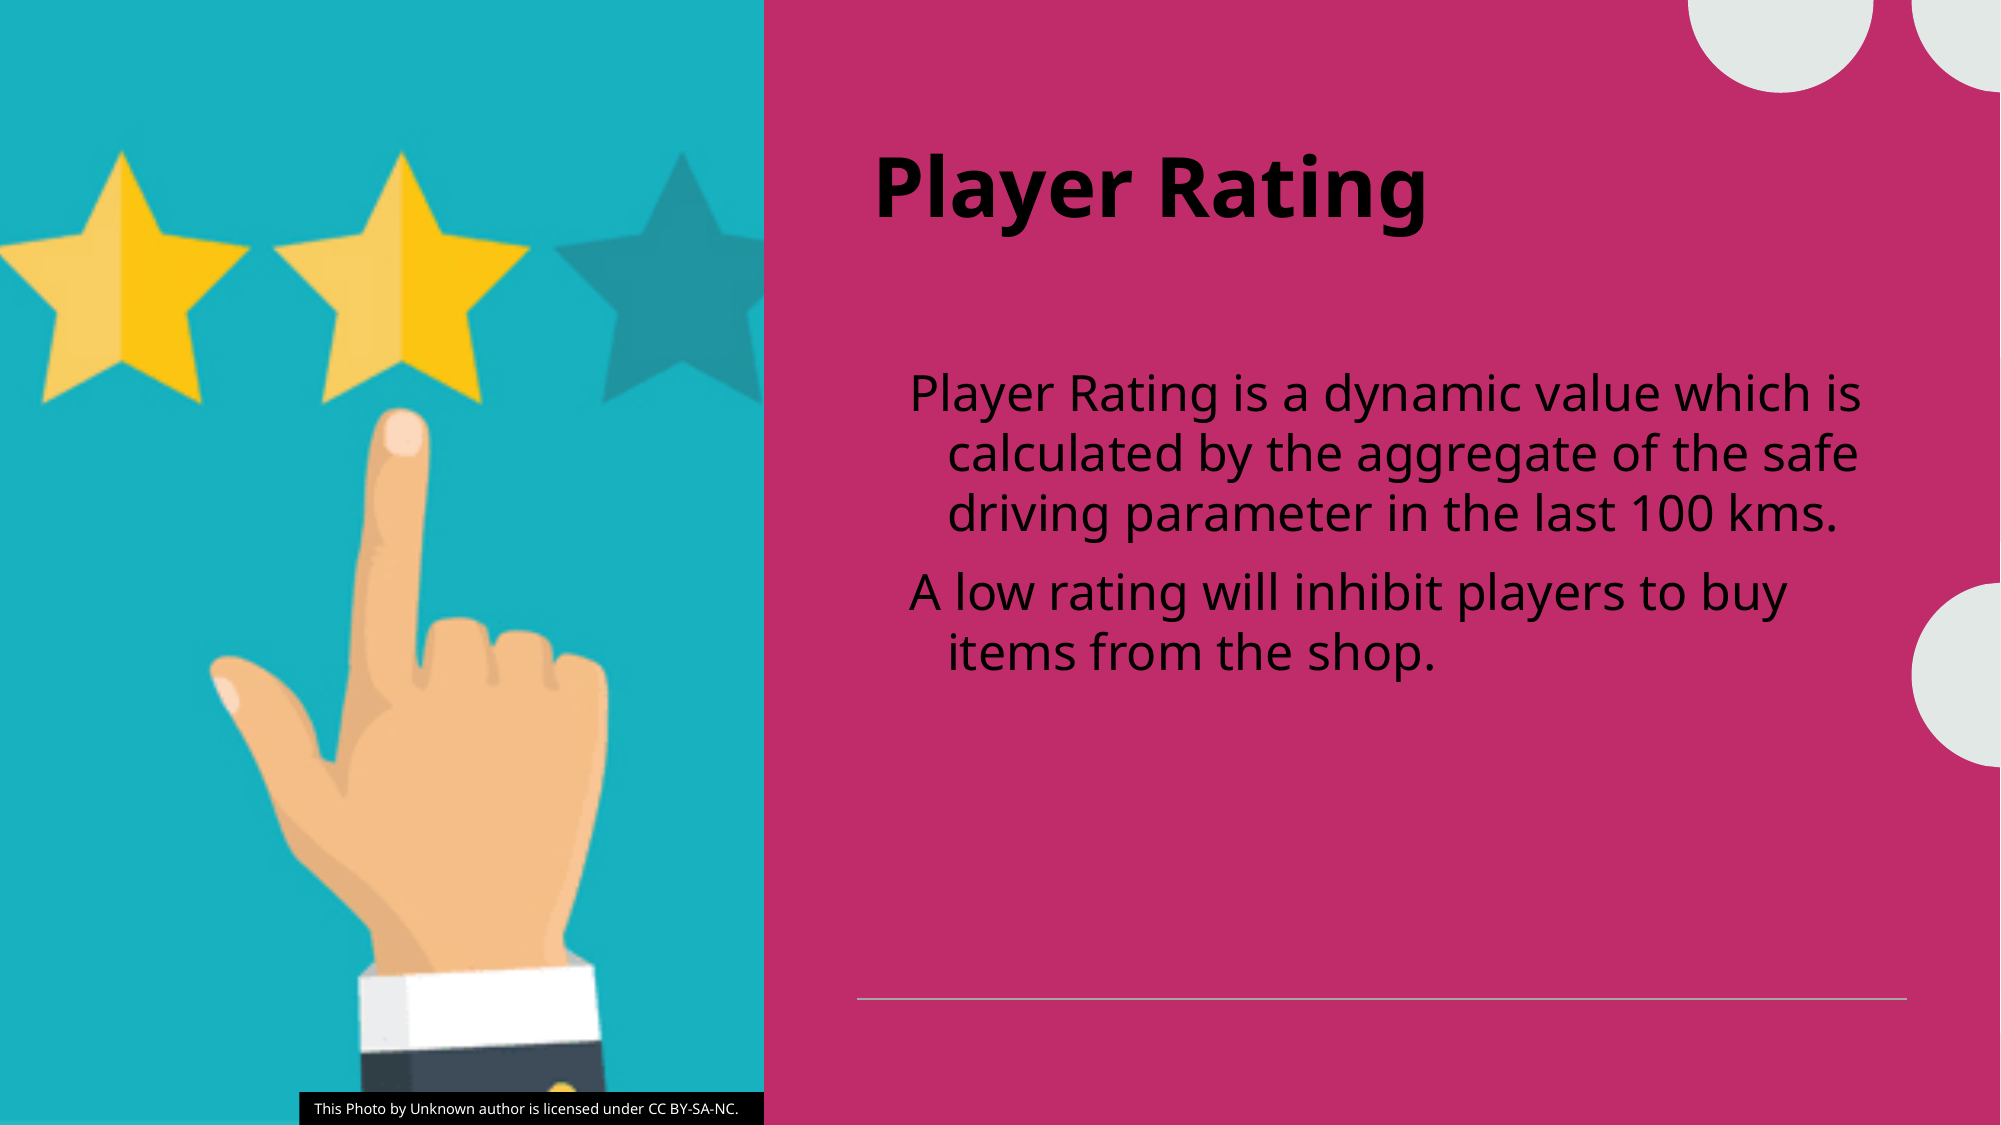

# Player Rating
Player Rating is a dynamic value which is calculated by the aggregate of the safe driving parameter in the last 100 kms.
A low rating will inhibit players to buy items from the shop.
This Photo by Unknown author is licensed under CC BY-SA-NC.